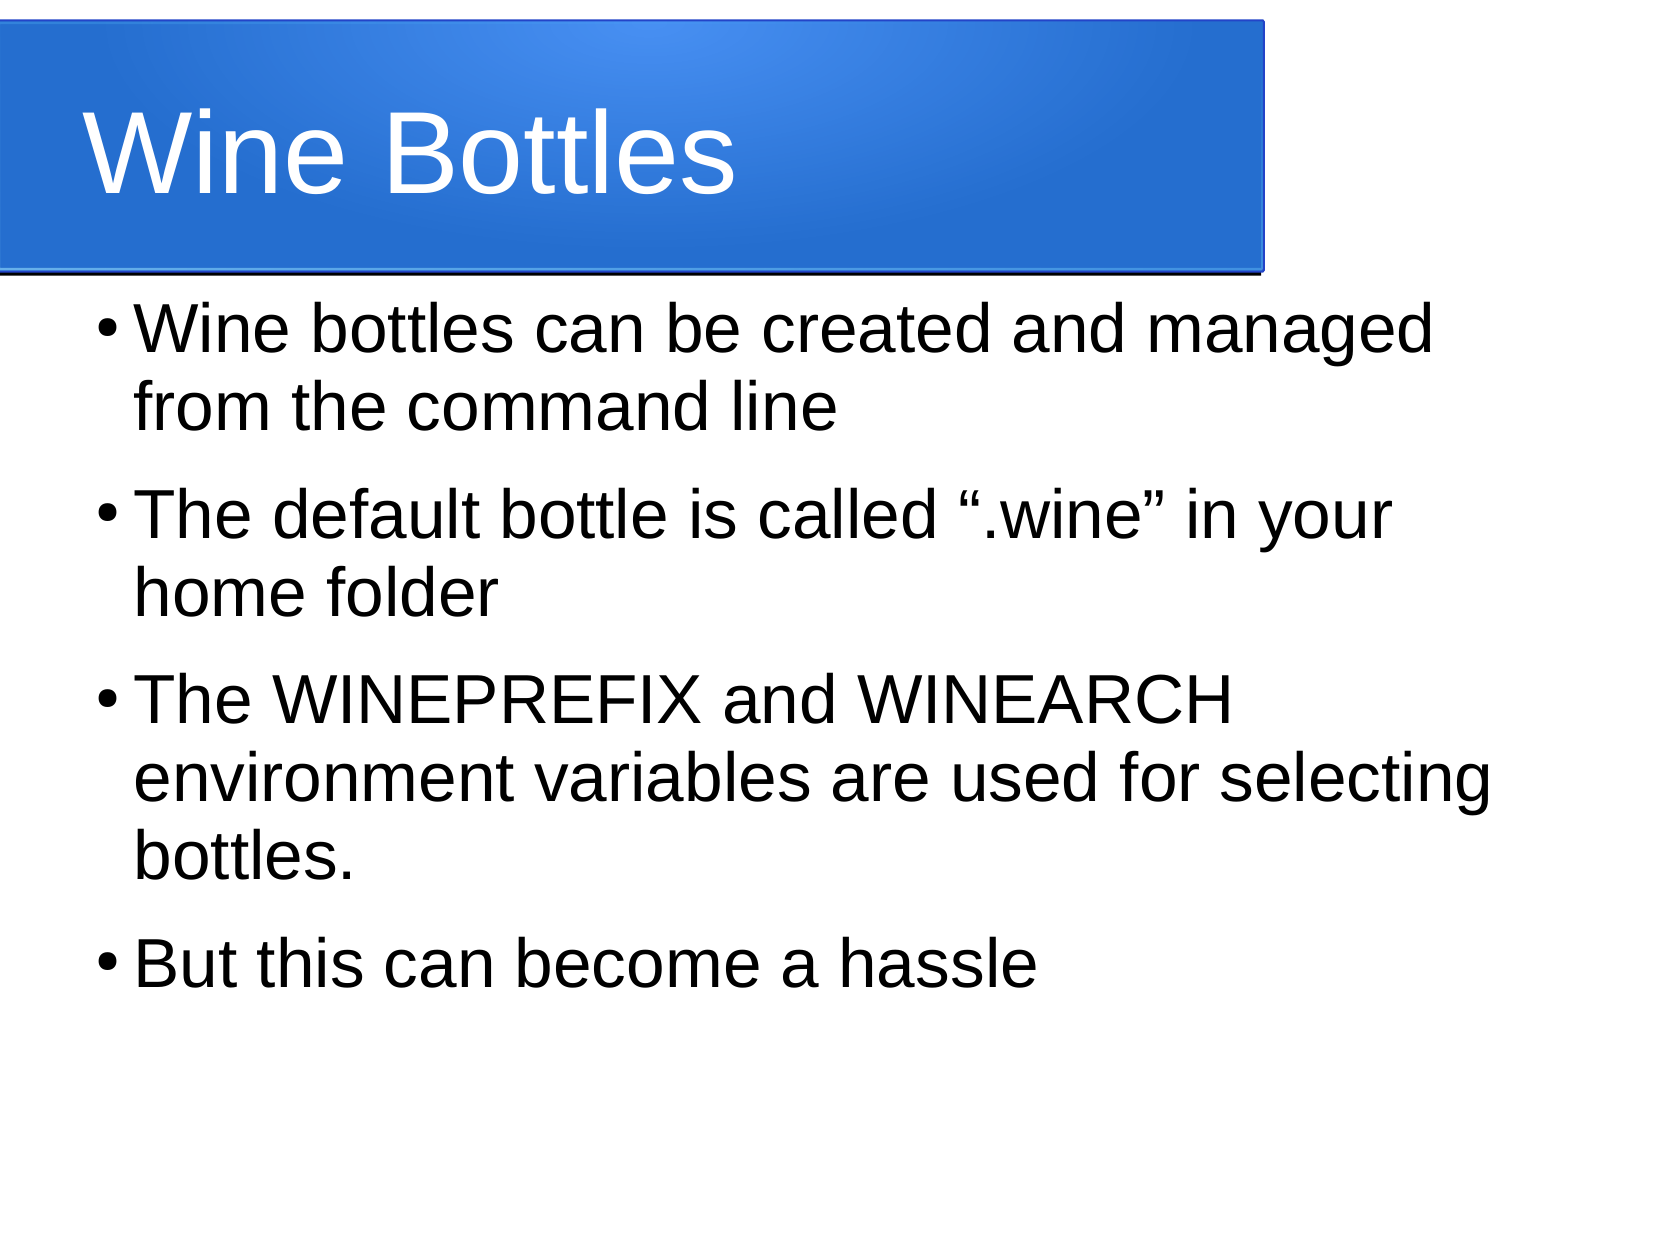

# Wine Bottles
Wine bottles can be created and managed from the command line
The default bottle is called “.wine” in your home folder
The WINEPREFIX and WINEARCH environment variables are used for selecting bottles.
But this can become a hassle